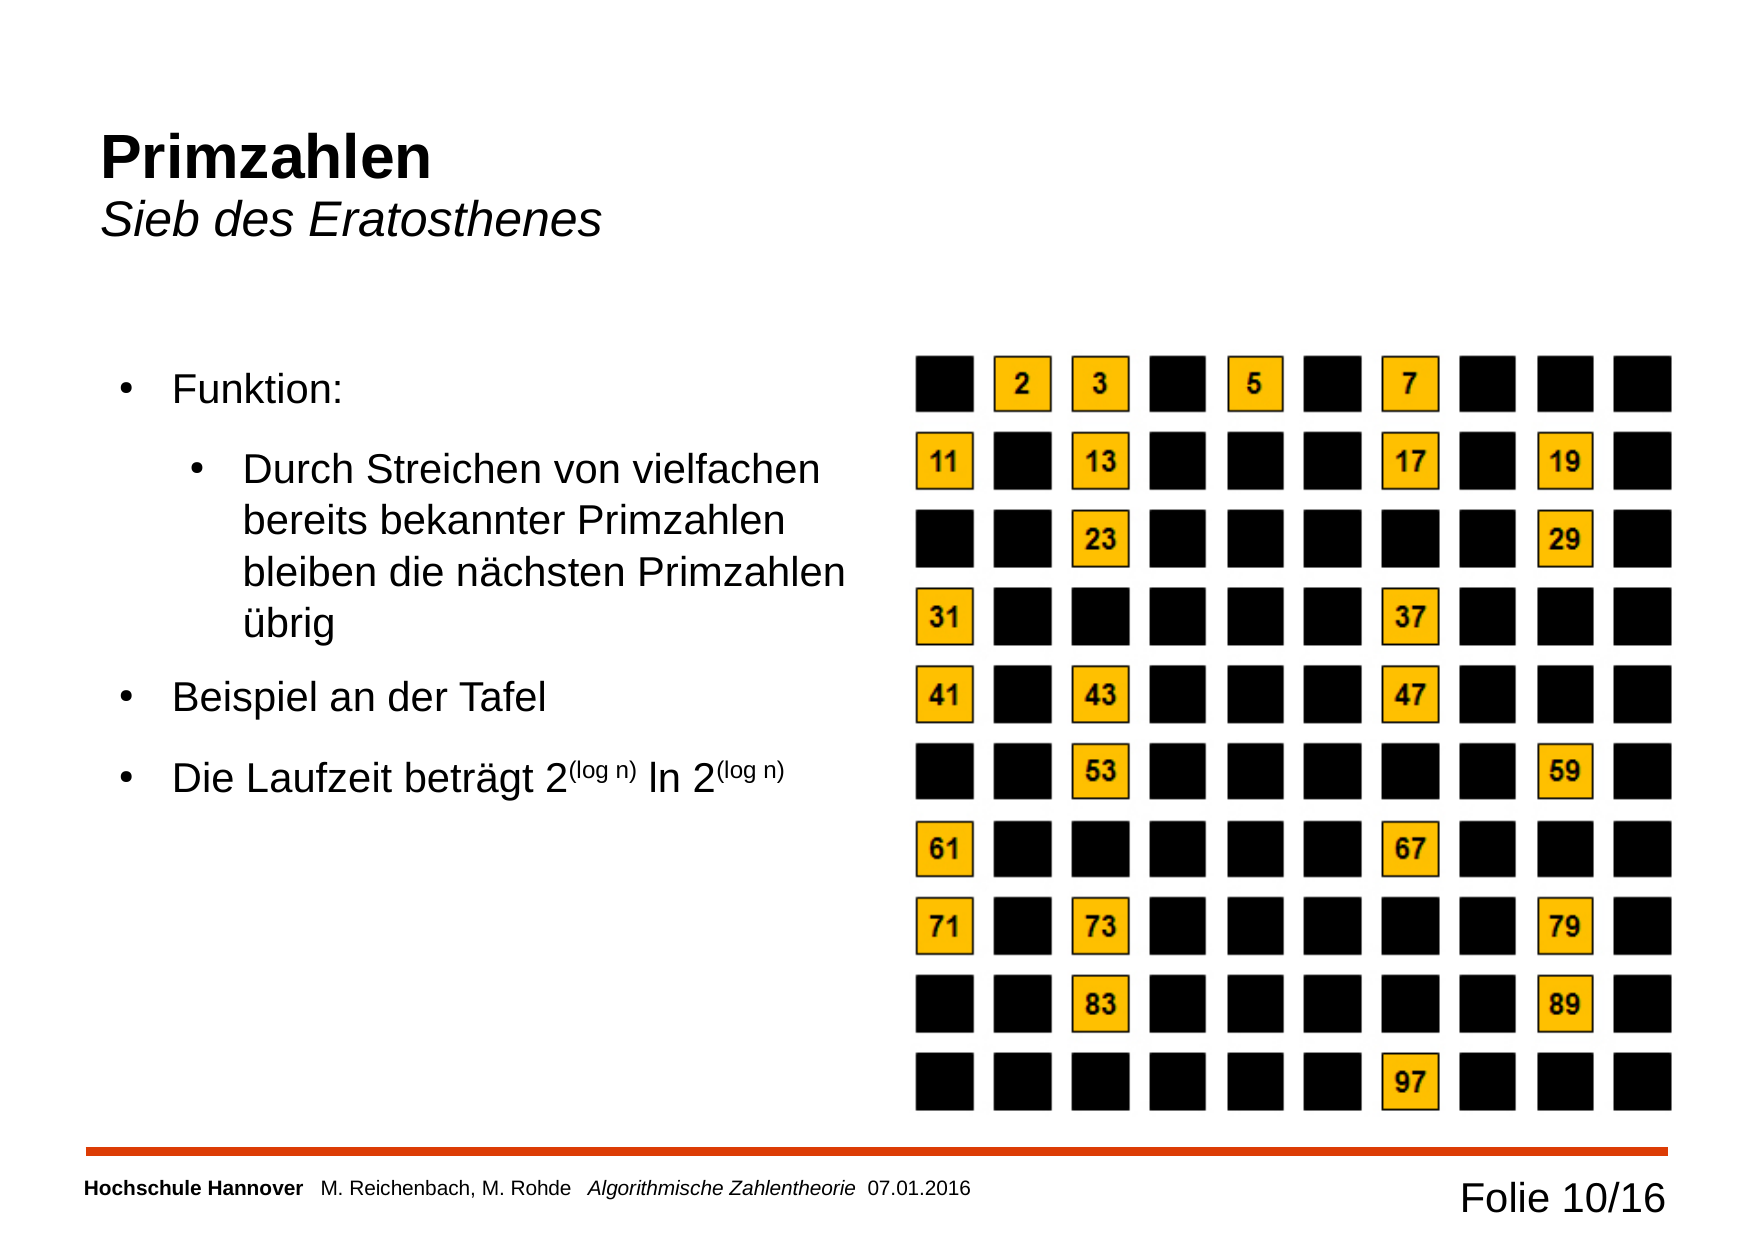

# Primzahlen Sieb des Eratosthenes
Funktion:
Durch Streichen von vielfachen bereits bekannter Primzahlen bleiben die nächsten Primzahlen übrig
Beispiel an der Tafel
Die Laufzeit beträgt 2(log n) ln 2(log n)
10